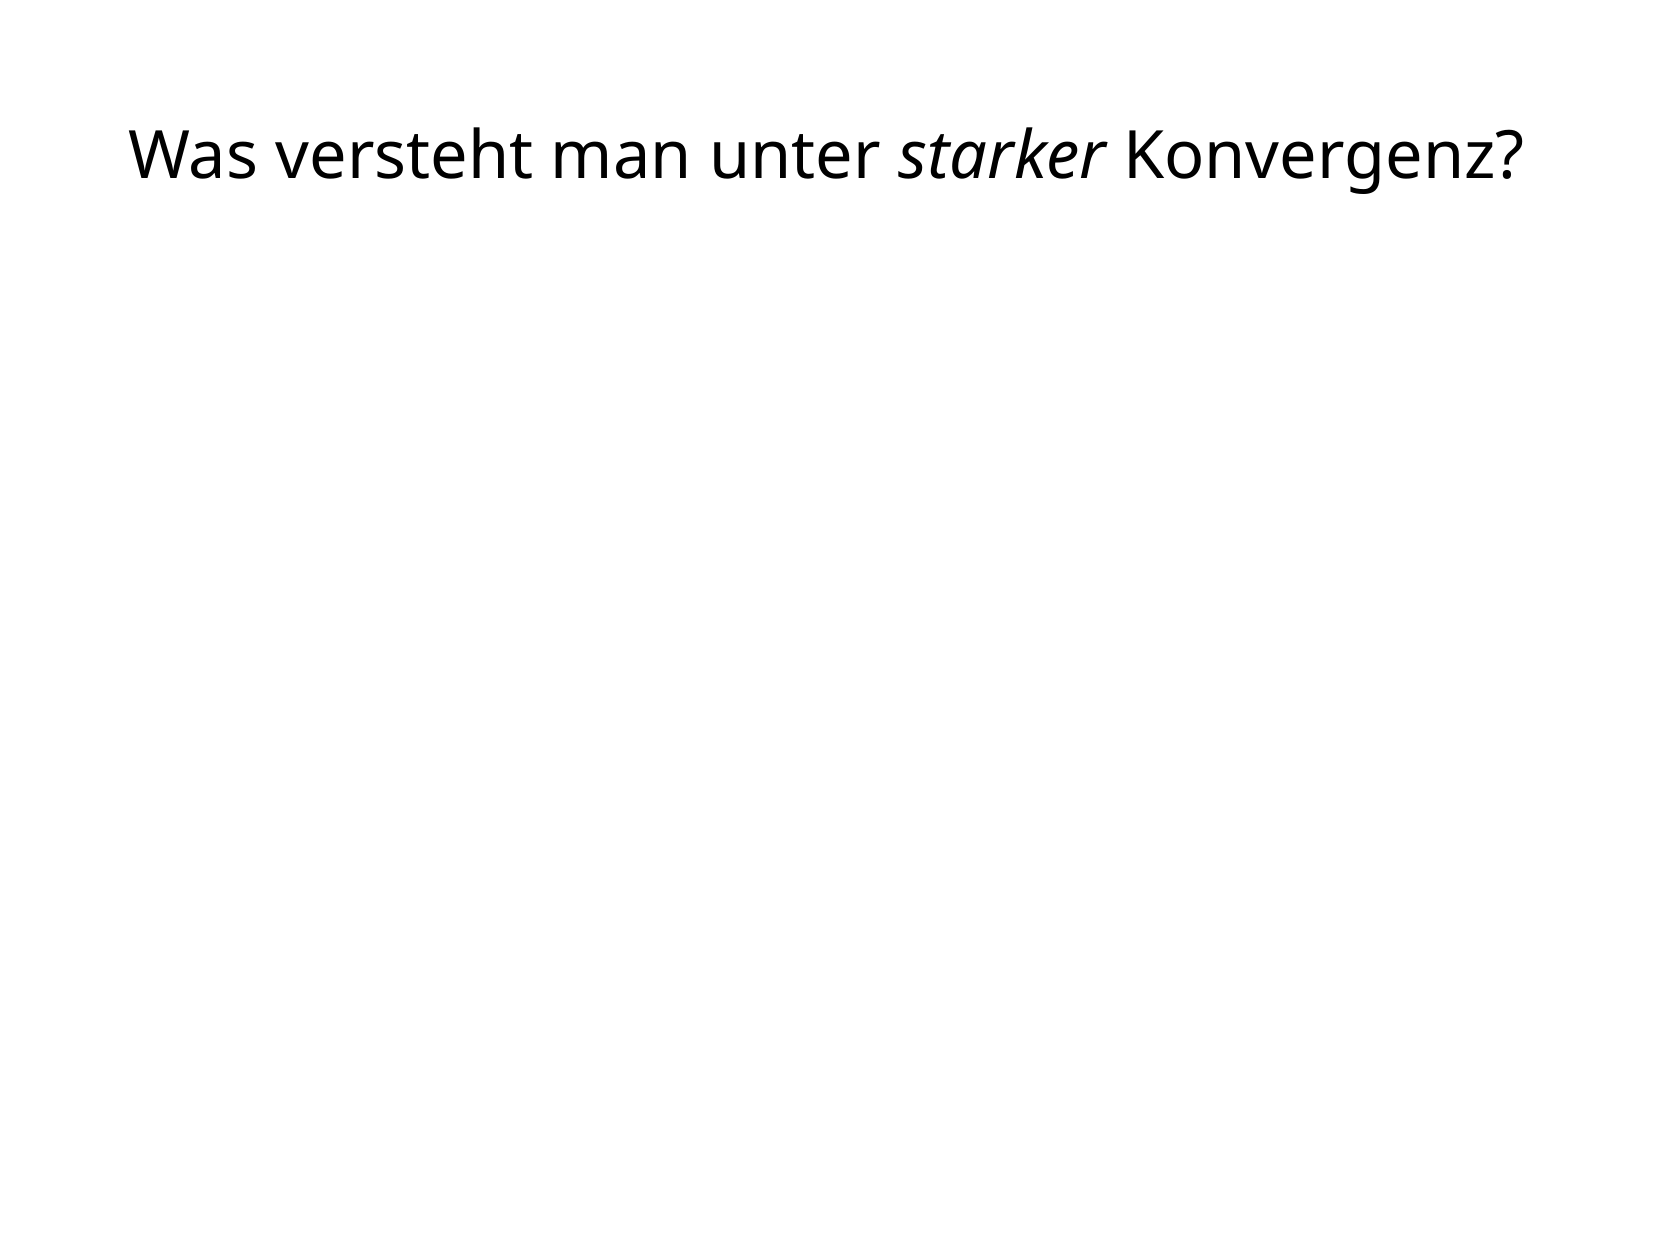

# Was versteht man unter starker Konvergenz?